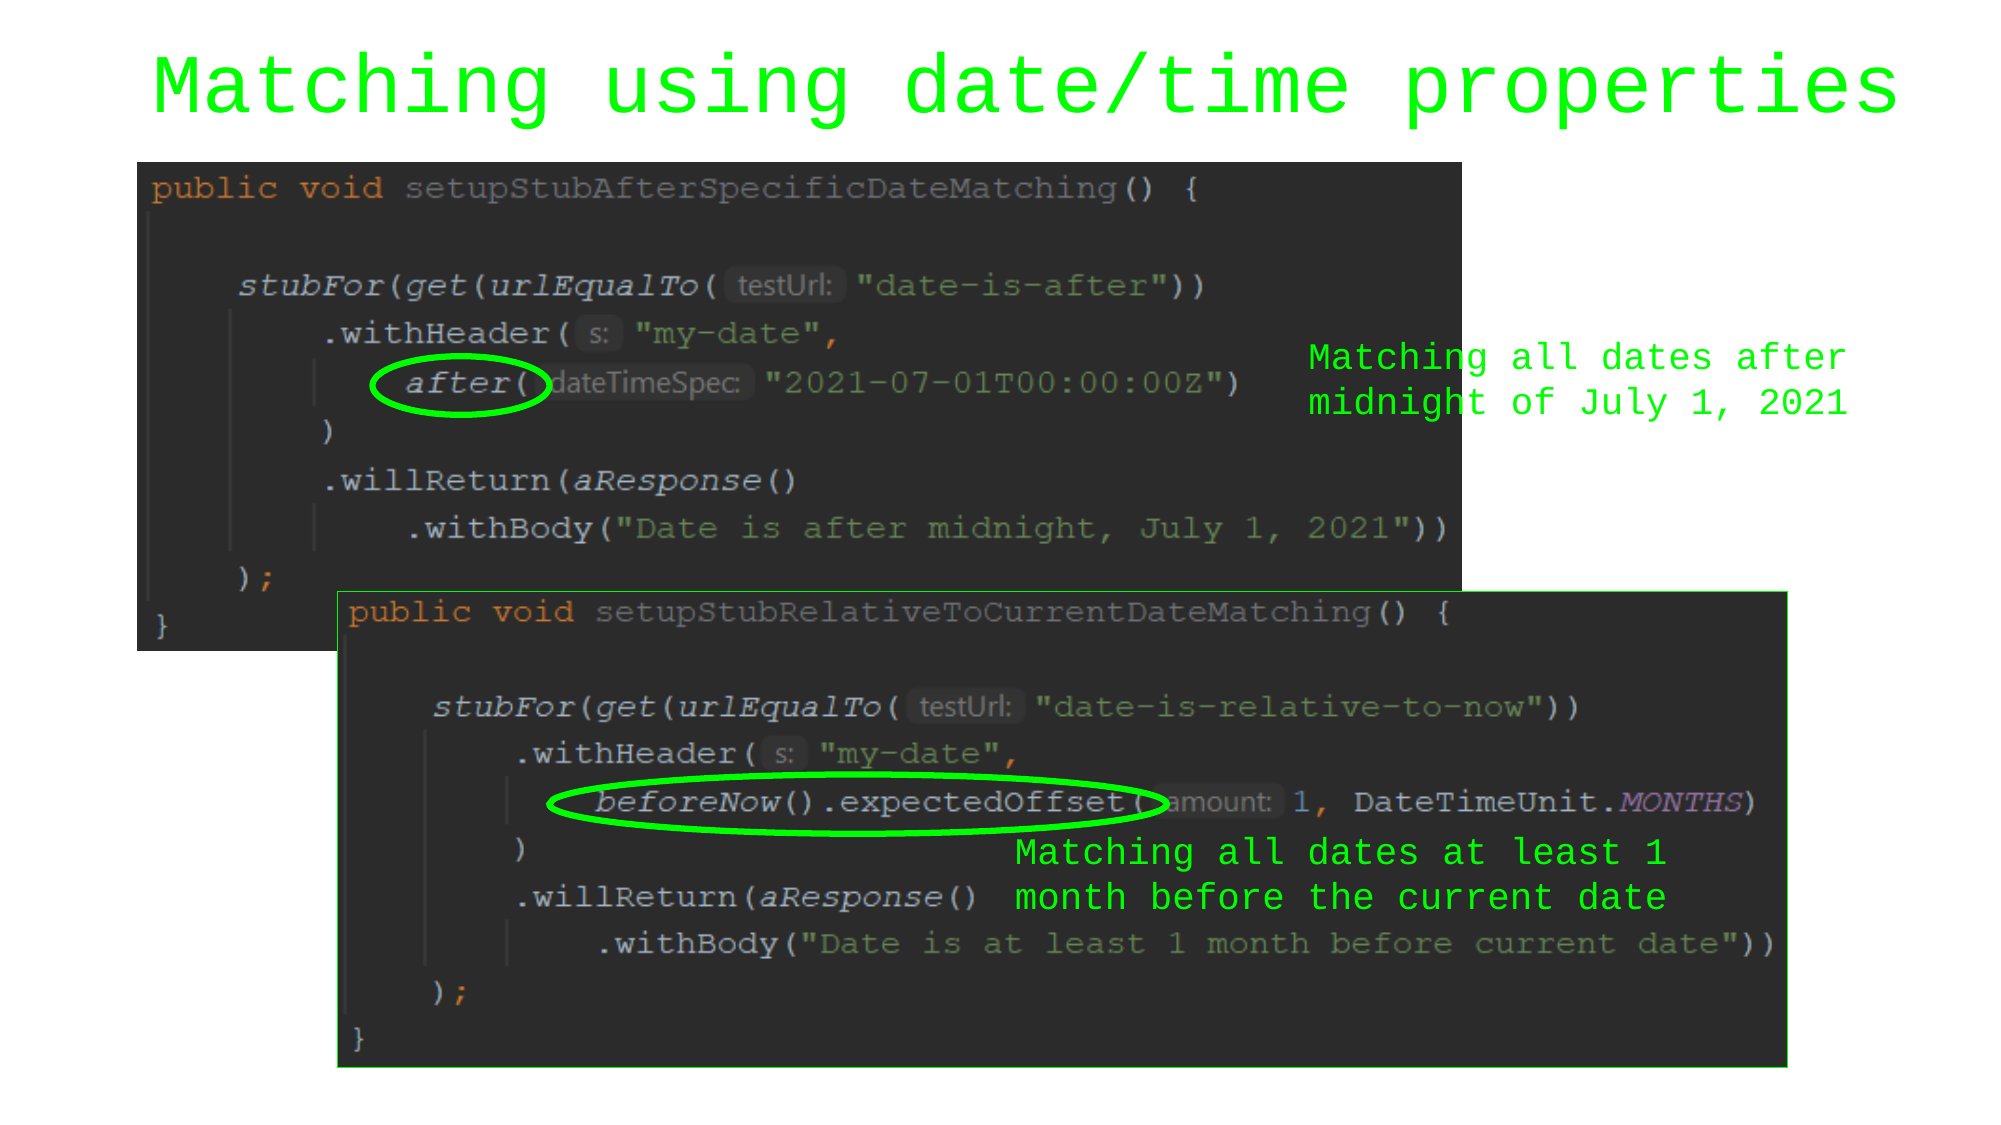

# Matching using date/time properties
Matching all dates after midnight of July 1, 2021
Matching all dates at least 1 month before the current date